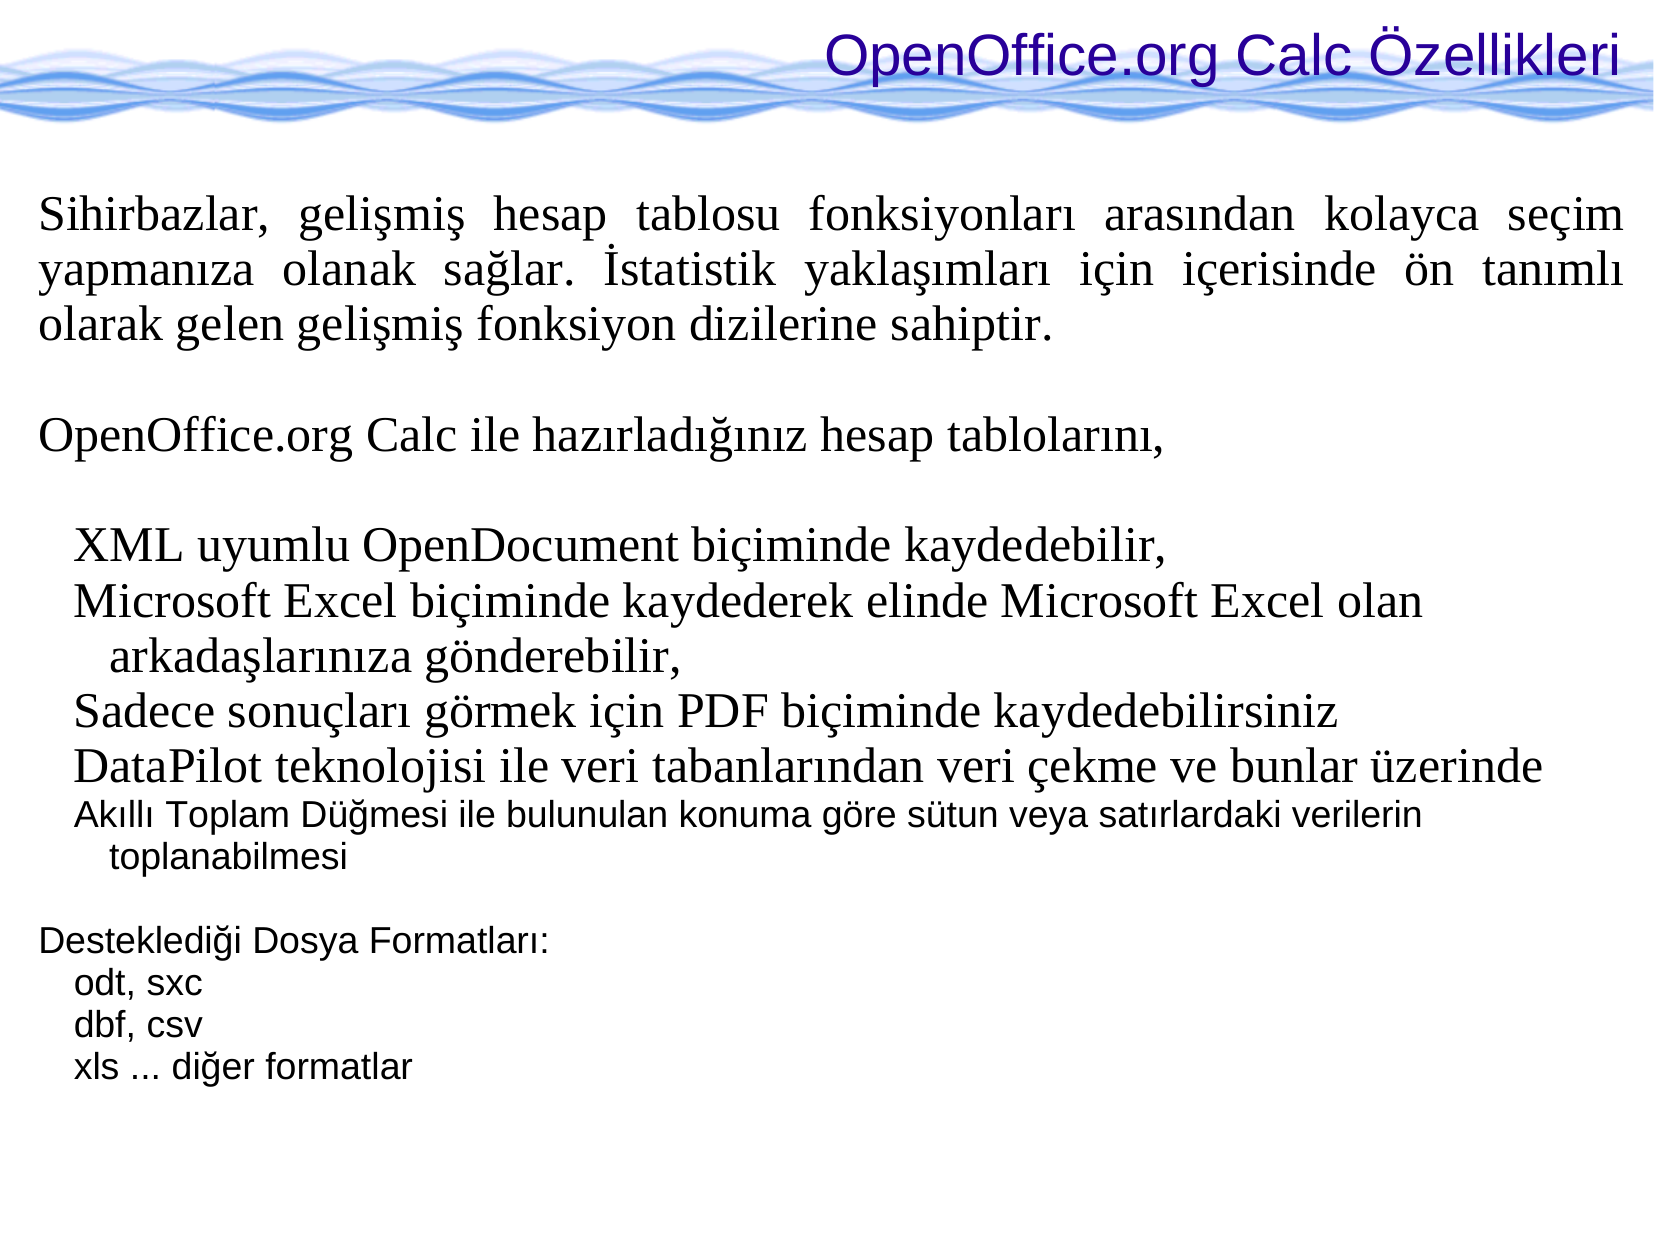

OpenOffice.org Calc Özellikleri
Sihirbazlar, gelişmiş hesap tablosu fonksiyonları arasından kolayca seçim yapmanıza olanak sağlar. İstatistik yaklaşımları için içerisinde ön tanımlı olarak gelen gelişmiş fonksiyon dizilerine sahiptir.
OpenOffice.org Calc ile hazırladığınız hesap tablolarını,
XML uyumlu OpenDocument biçiminde kaydedebilir,
Microsoft Excel biçiminde kaydederek elinde Microsoft Excel olan arkadaşlarınıza gönderebilir,
Sadece sonuçları görmek için PDF biçiminde kaydedebilirsiniz
DataPilot teknolojisi ile veri tabanlarından veri çekme ve bunlar üzerinde
Akıllı Toplam Düğmesi ile bulunulan konuma göre sütun veya satırlardaki verilerin toplanabilmesi
Desteklediği Dosya Formatları:
odt, sxc
dbf, csv
xls ... diğer formatlar